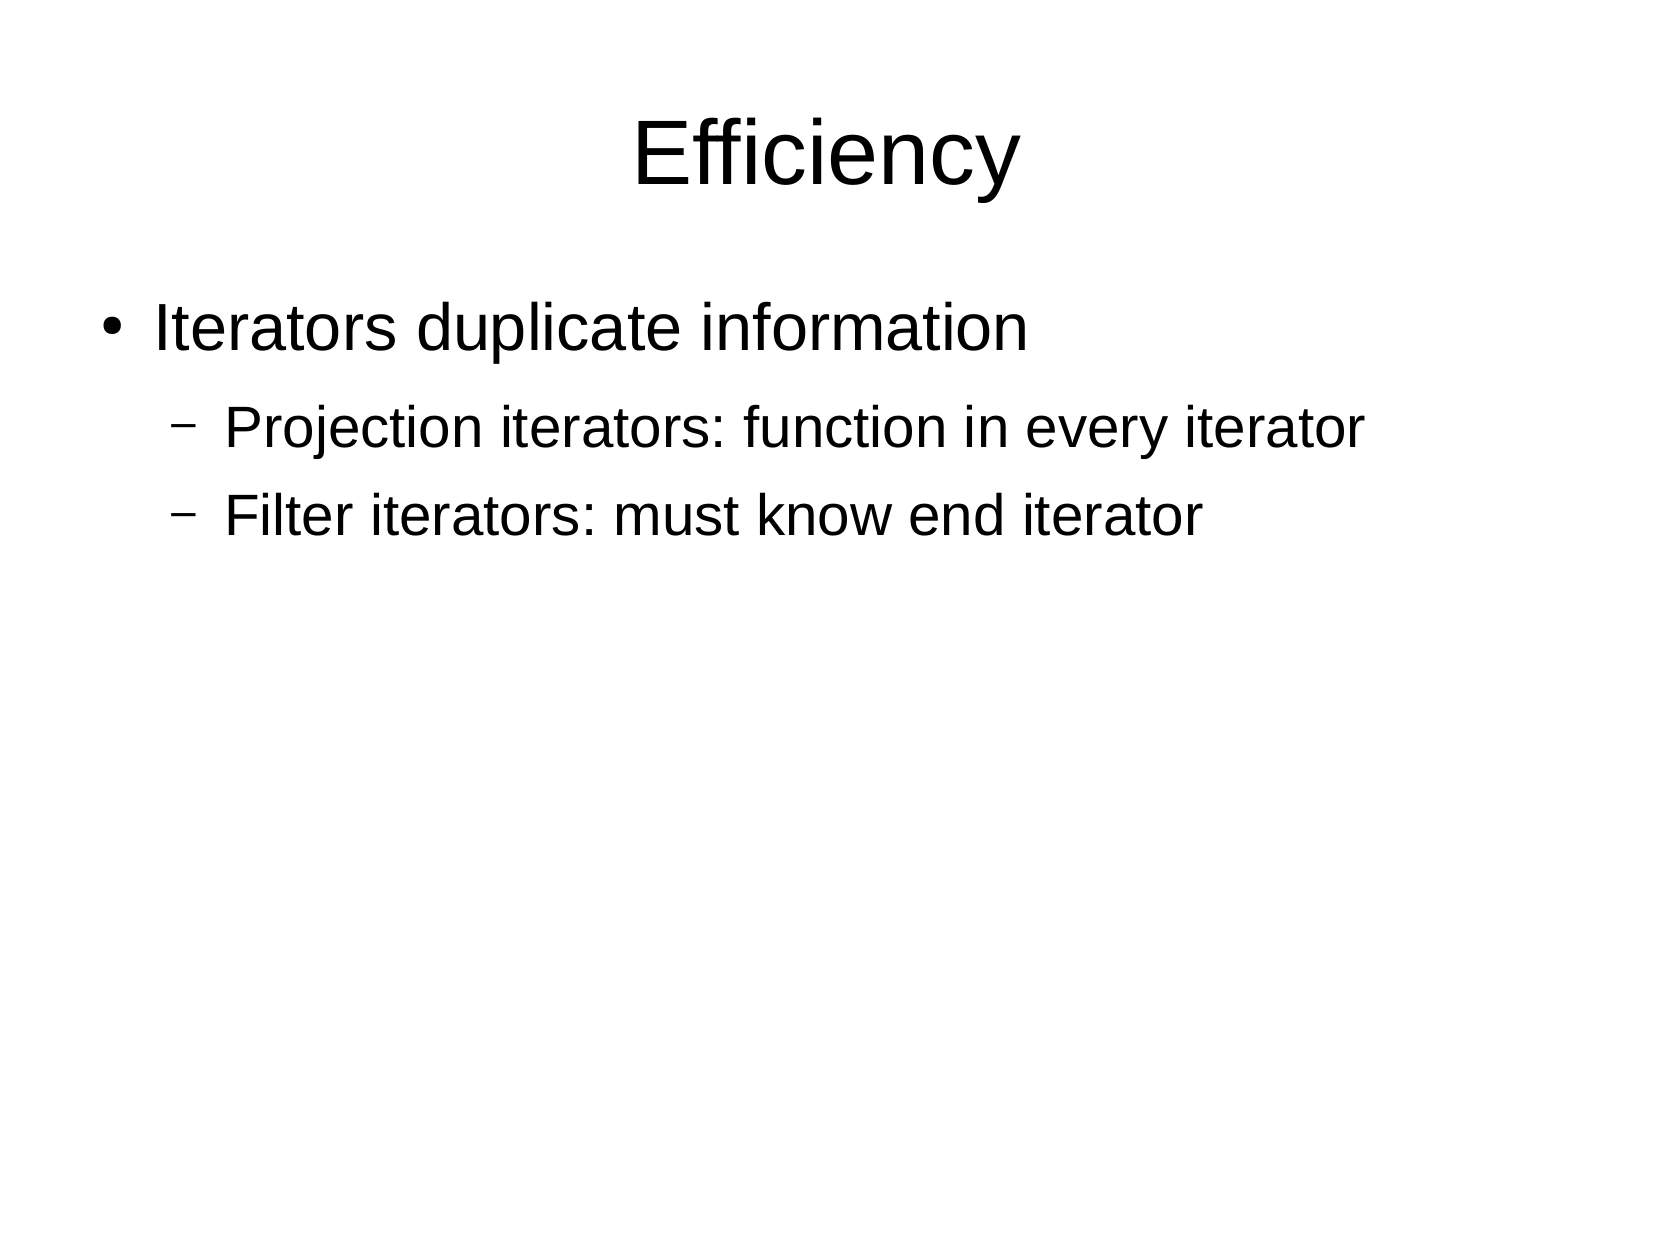

# Efficiency
Iterators duplicate information
Projection iterators: function in every iterator
Filter iterators: must know end iterator